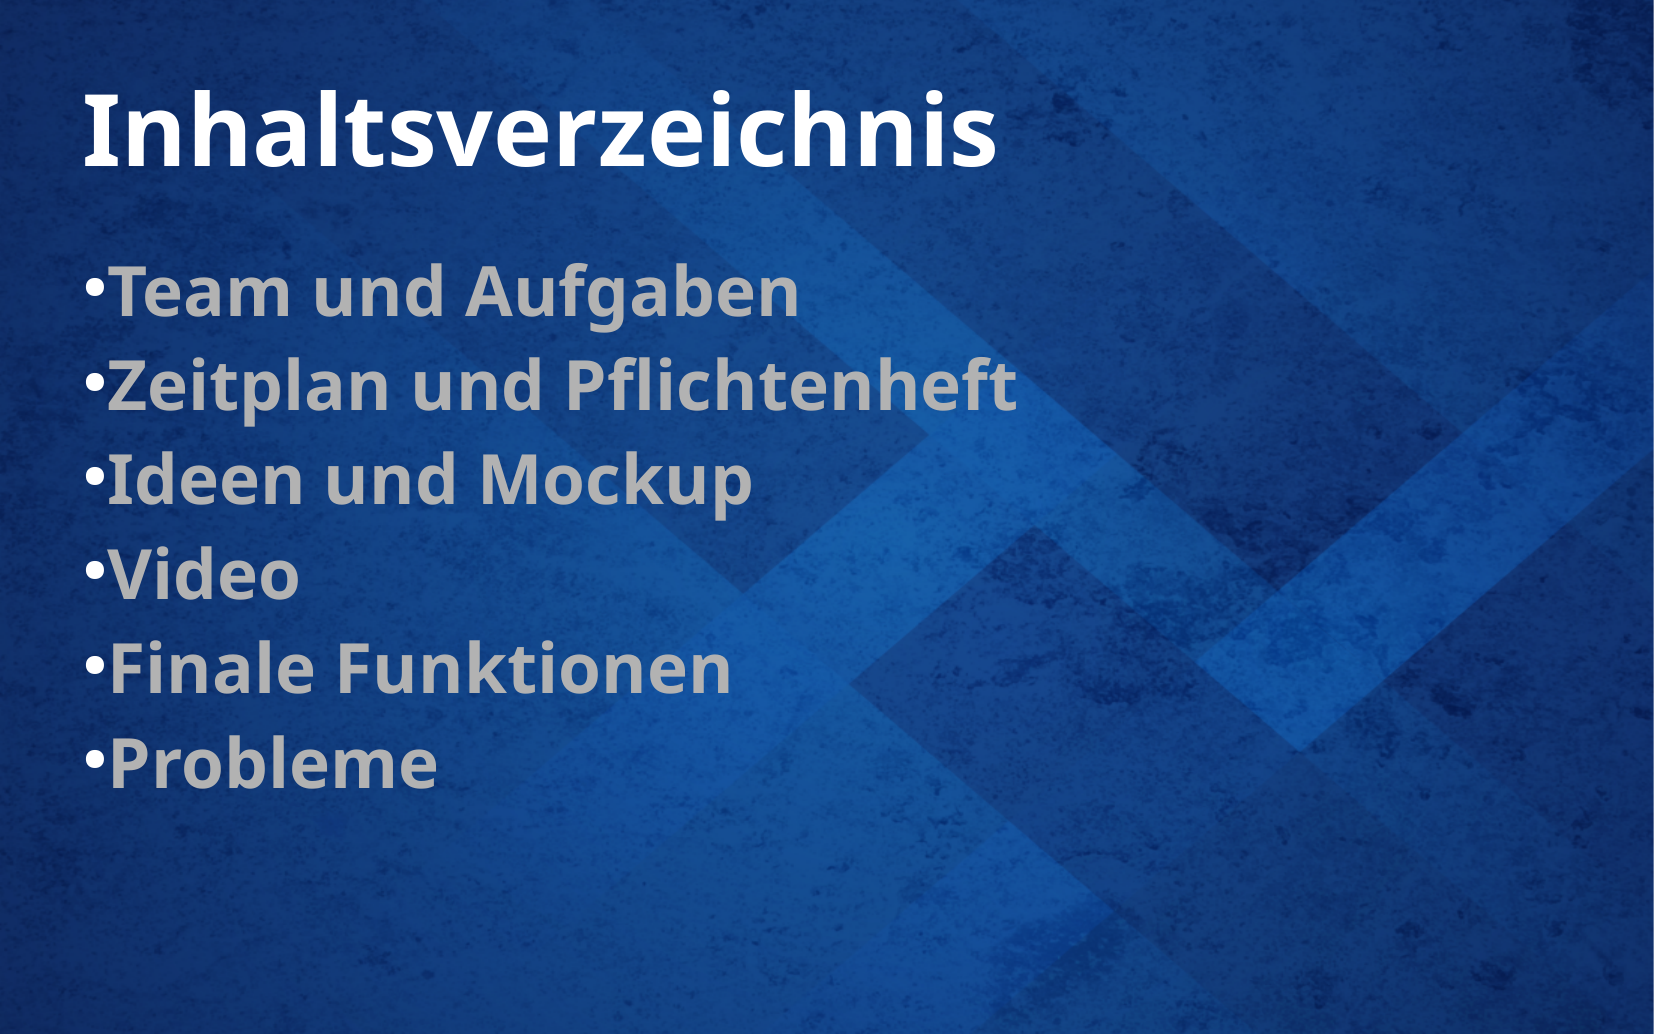

# Inhaltsverzeichnis
Team und Aufgaben
Zeitplan und Pflichtenheft
Ideen und Mockup
Video
Finale Funktionen
Probleme